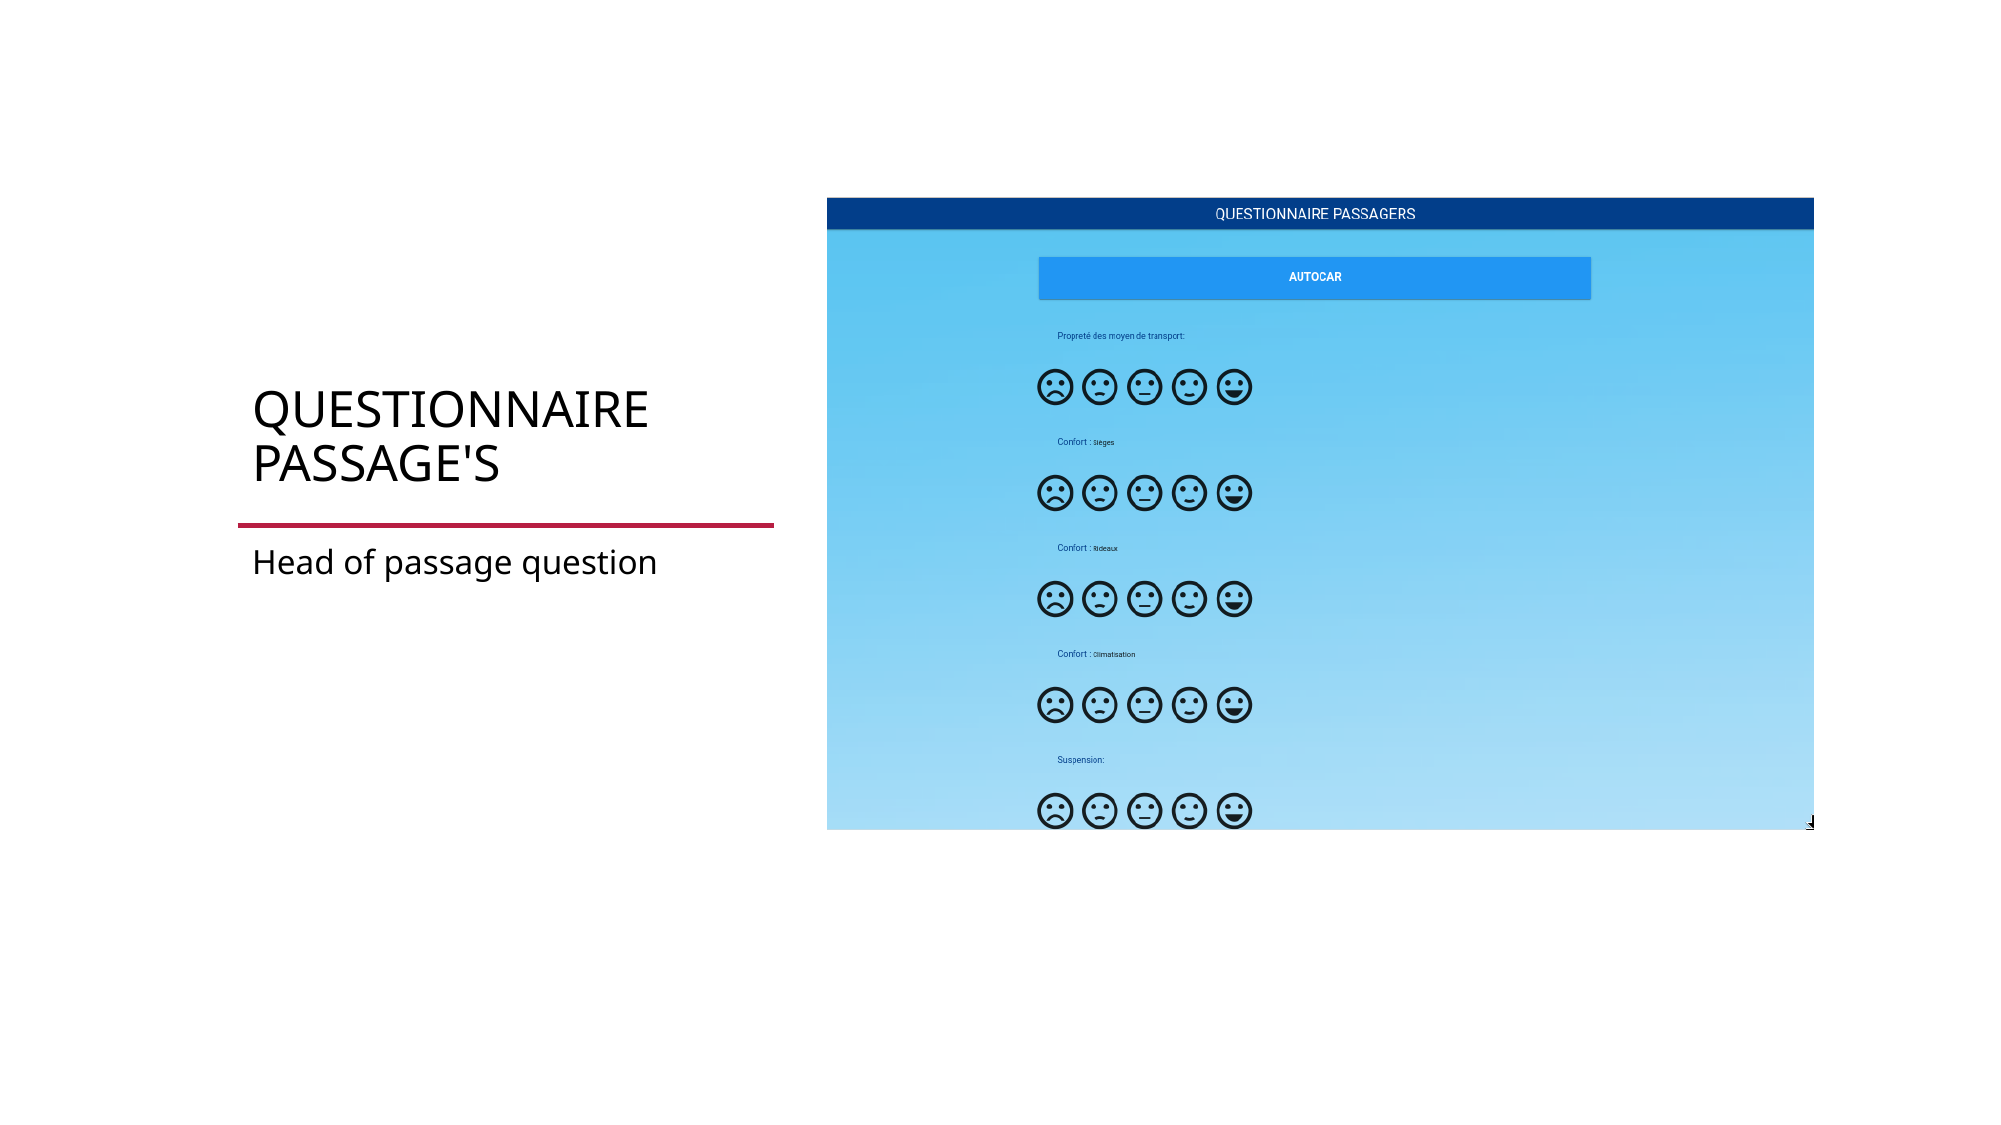

# Questionnaire passage's
Head of passage question